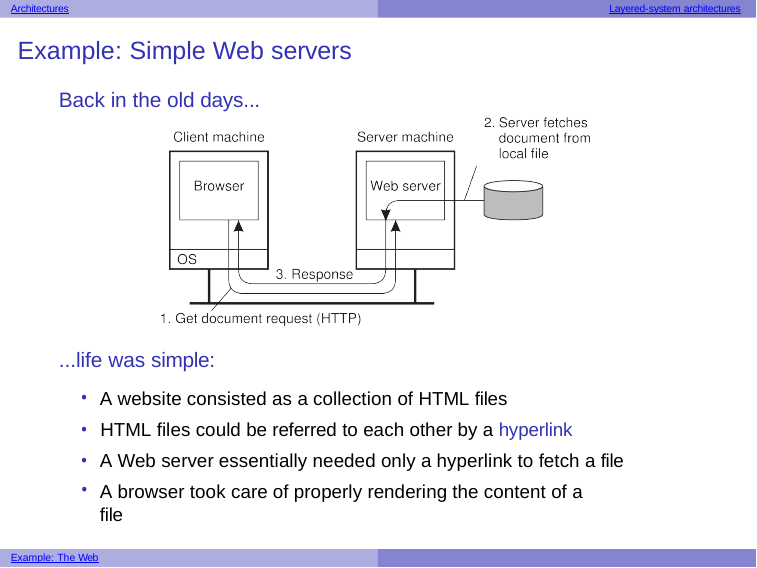

Architectures
Layered-system architectures
Example: Simple Web servers
Back in the old days...
...life was simple:
A website consisted as a collection of HTML files
HTML files could be referred to each other by a hyperlink
A Web server essentially needed only a hyperlink to fetch a file
A browser took care of properly rendering the content of a file
•
Example: The Web